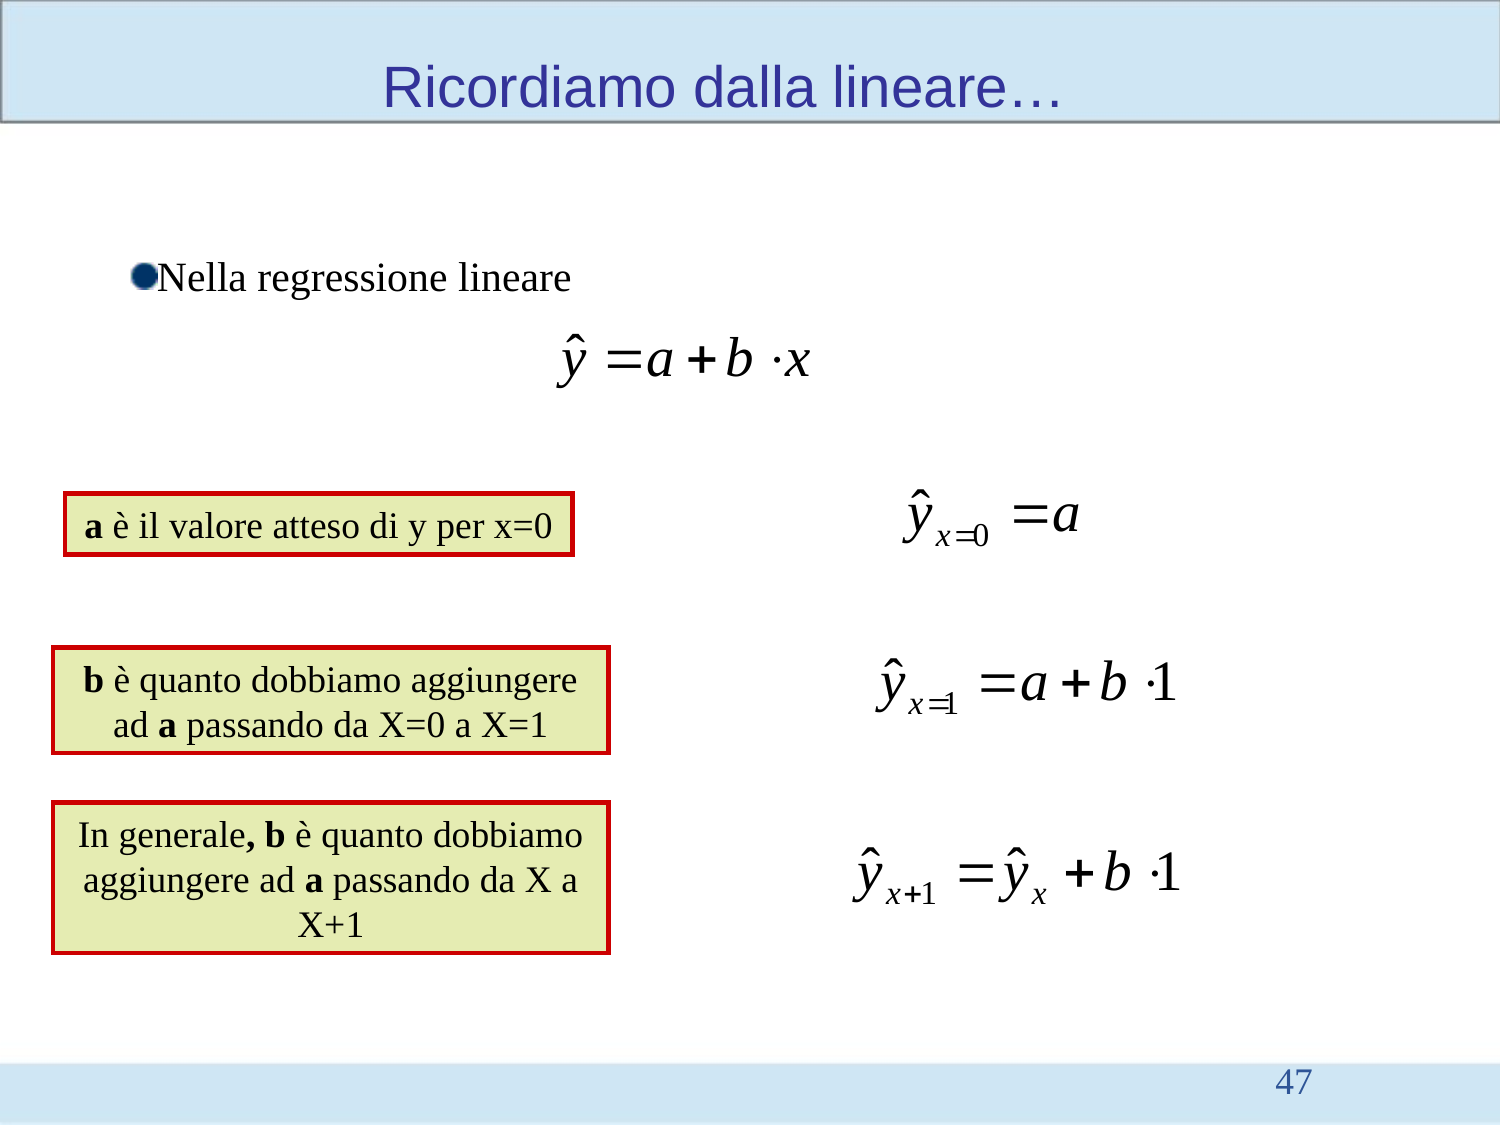

Ricordiamo dalla lineare…
Nella regressione lineare
a è il valore atteso di y per x=0
b è quanto dobbiamo aggiungere ad a passando da X=0 a X=1
In generale, b è quanto dobbiamo aggiungere ad a passando da X a X+1